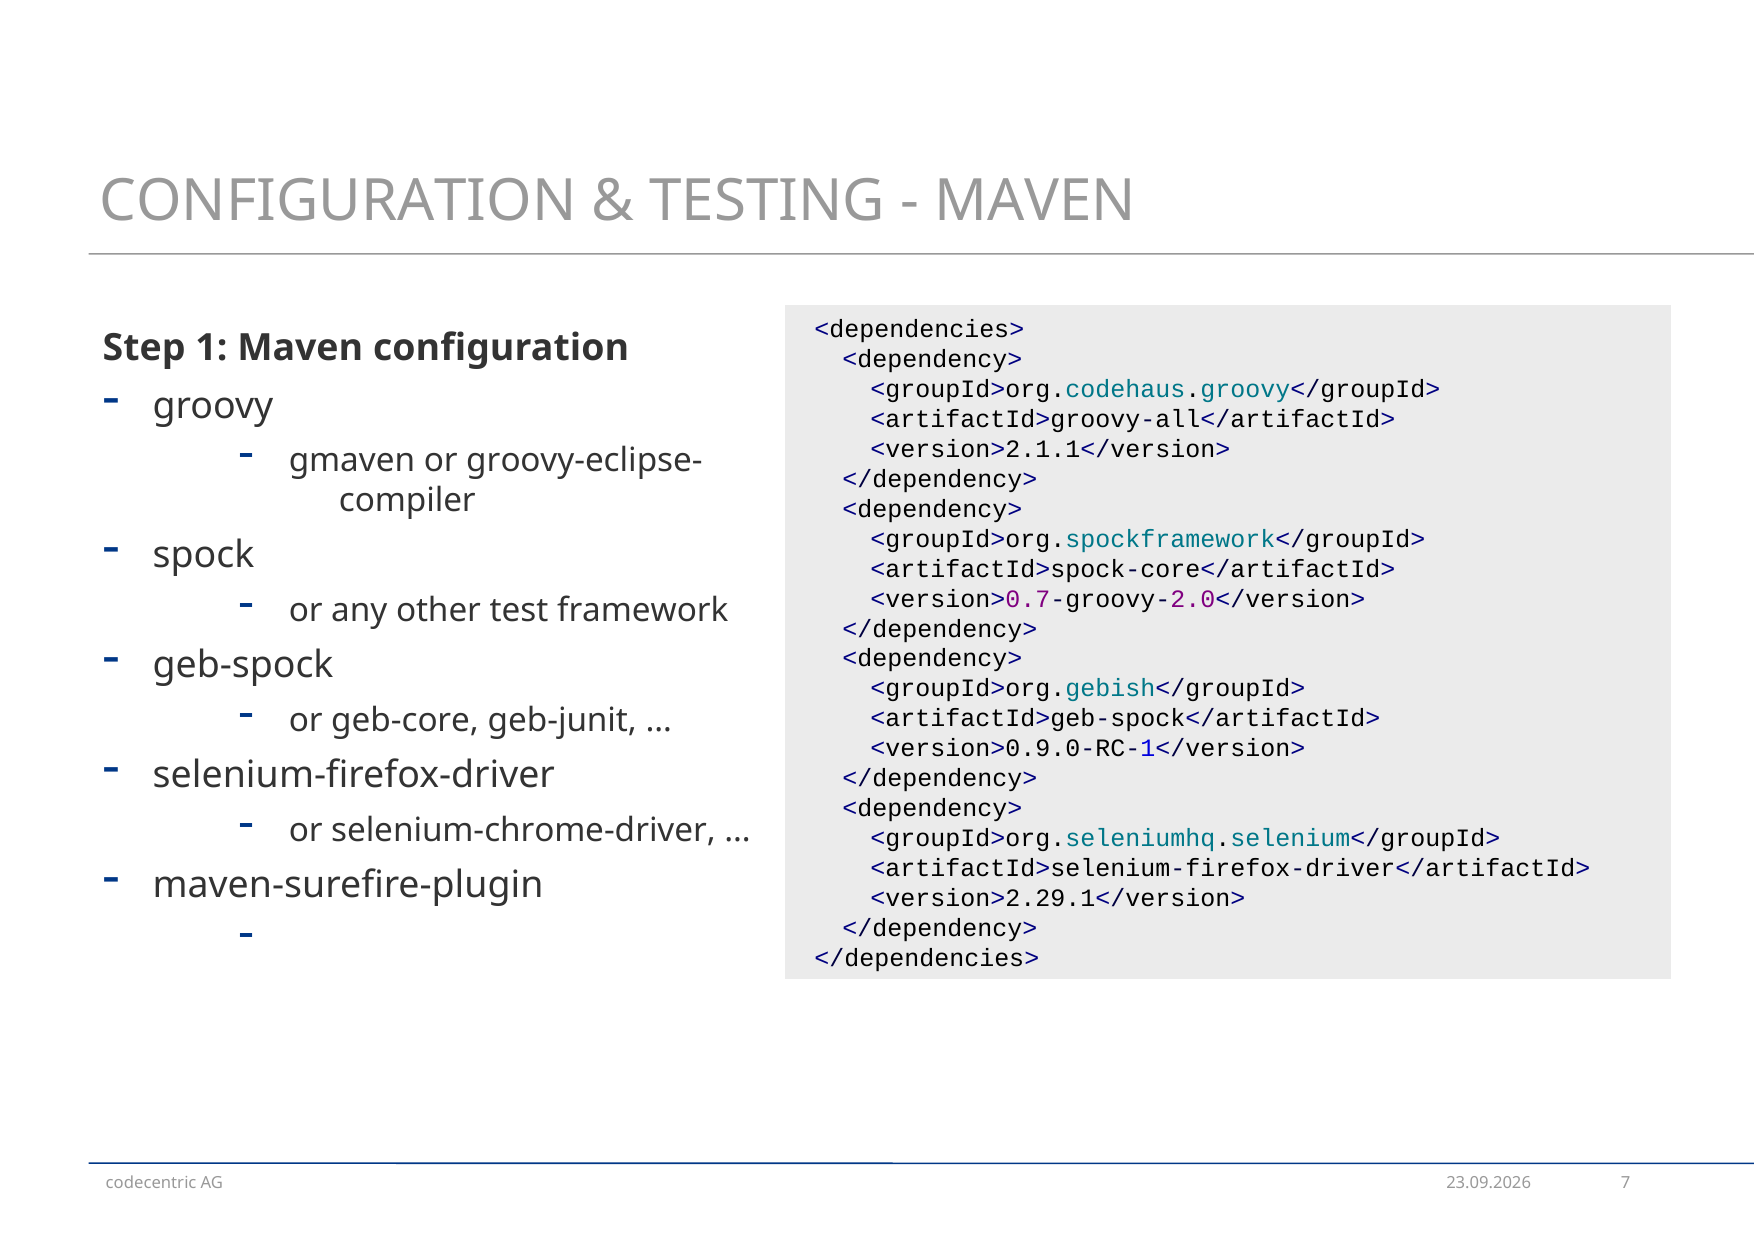

# Configuration & Testing - Maven
  <dependencies>
      <dependency>
          <groupId>org.codehaus.groovy</groupId>
          <artifactId>groovy-all</artifactId>
          <version>2.1.1</version>
      </dependency>
      <dependency>
          <groupId>org.spockframework</groupId>
          <artifactId>spock-core</artifactId>
          <version>0.7-groovy-2.0</version>
      </dependency>
      <dependency>
          <groupId>org.gebish</groupId>
          <artifactId>geb-spock</artifactId>
          <version>0.9.0-RC-1</version>
      </dependency>
      <dependency>
          <groupId>org.seleniumhq.selenium</groupId>
          <artifactId>selenium-firefox-driver</artifactId>
          <version>2.29.1</version>
      </dependency>
  </dependencies>
Step 1: Maven configuration
groovy
gmaven or groovy-eclipse-compiler
spock
or any other test framework
geb-spock
or geb-core, geb-junit, …
selenium-firefox-driver
or selenium-chrome-driver, …
maven-surefire-plugin